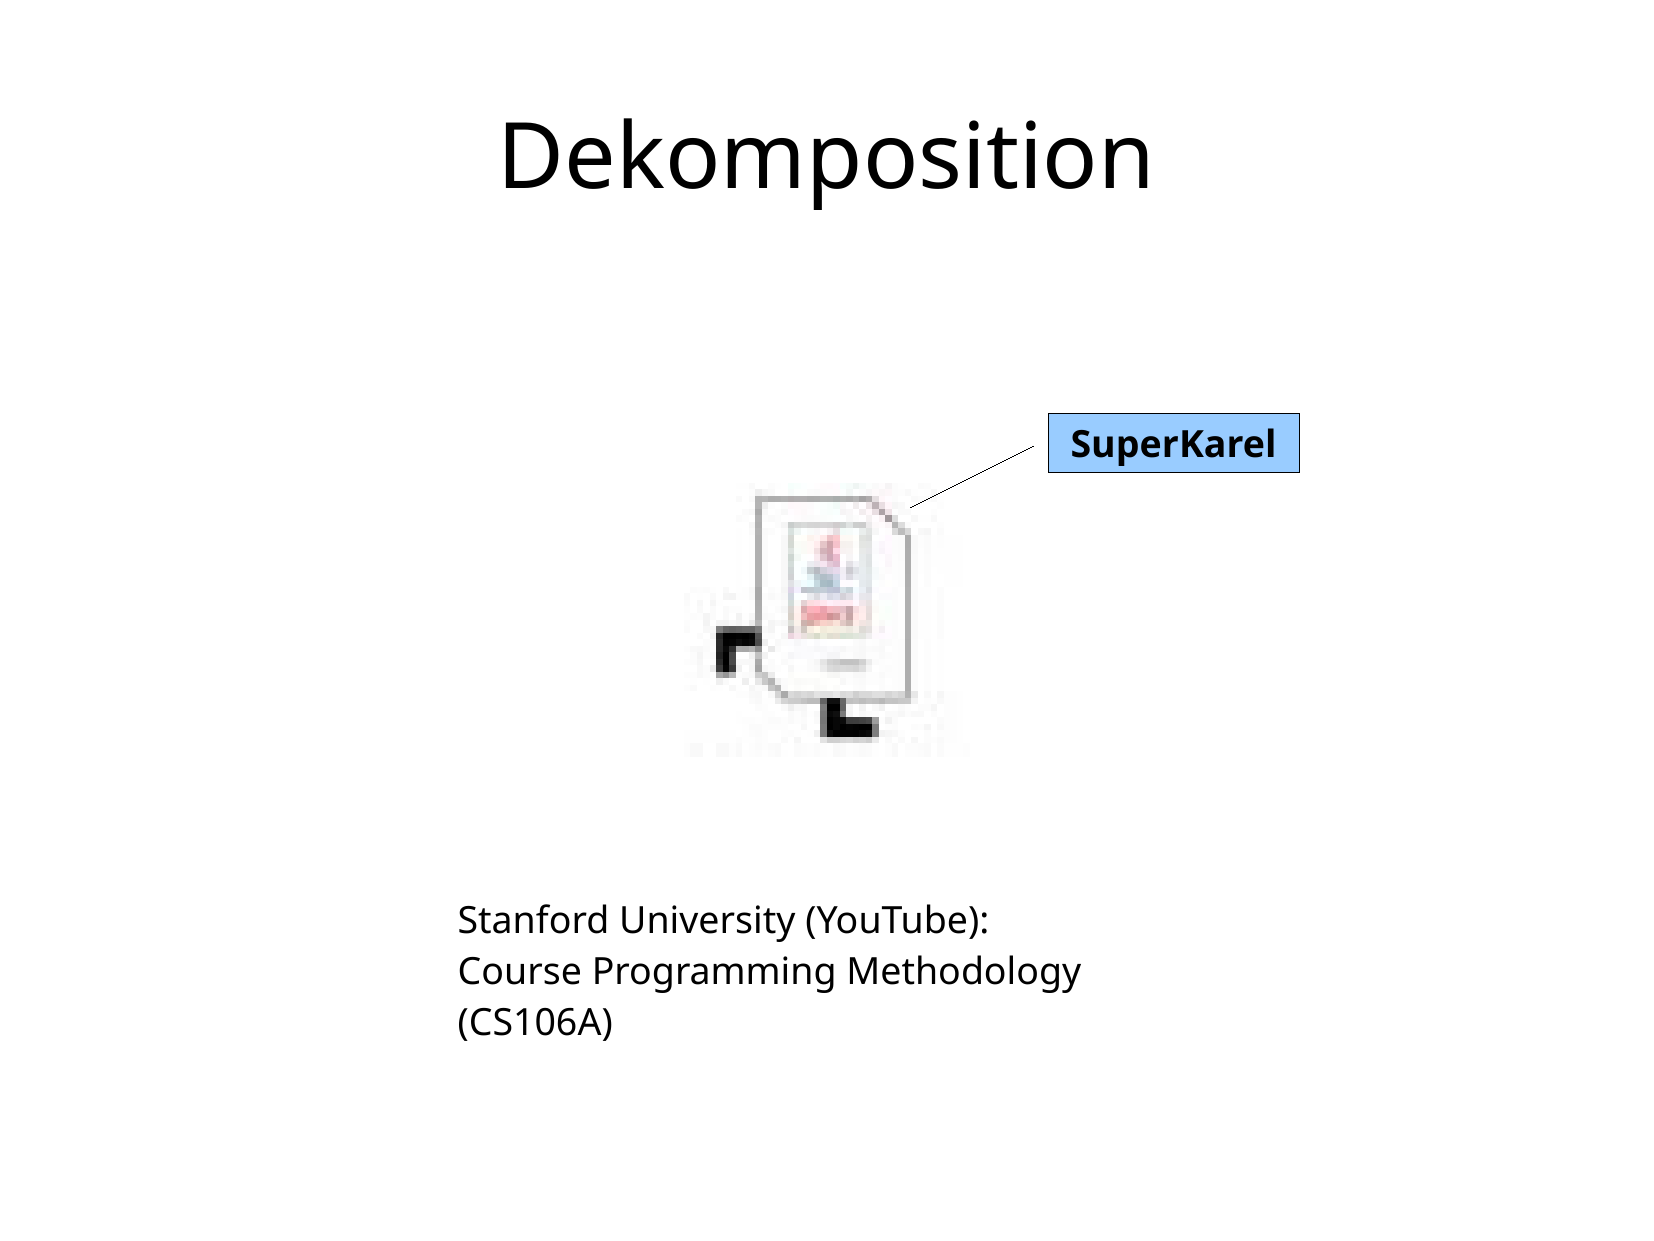

# Dekomposition
SuperKarel
Stanford University (YouTube):
Course Programming Methodology (CS106A)